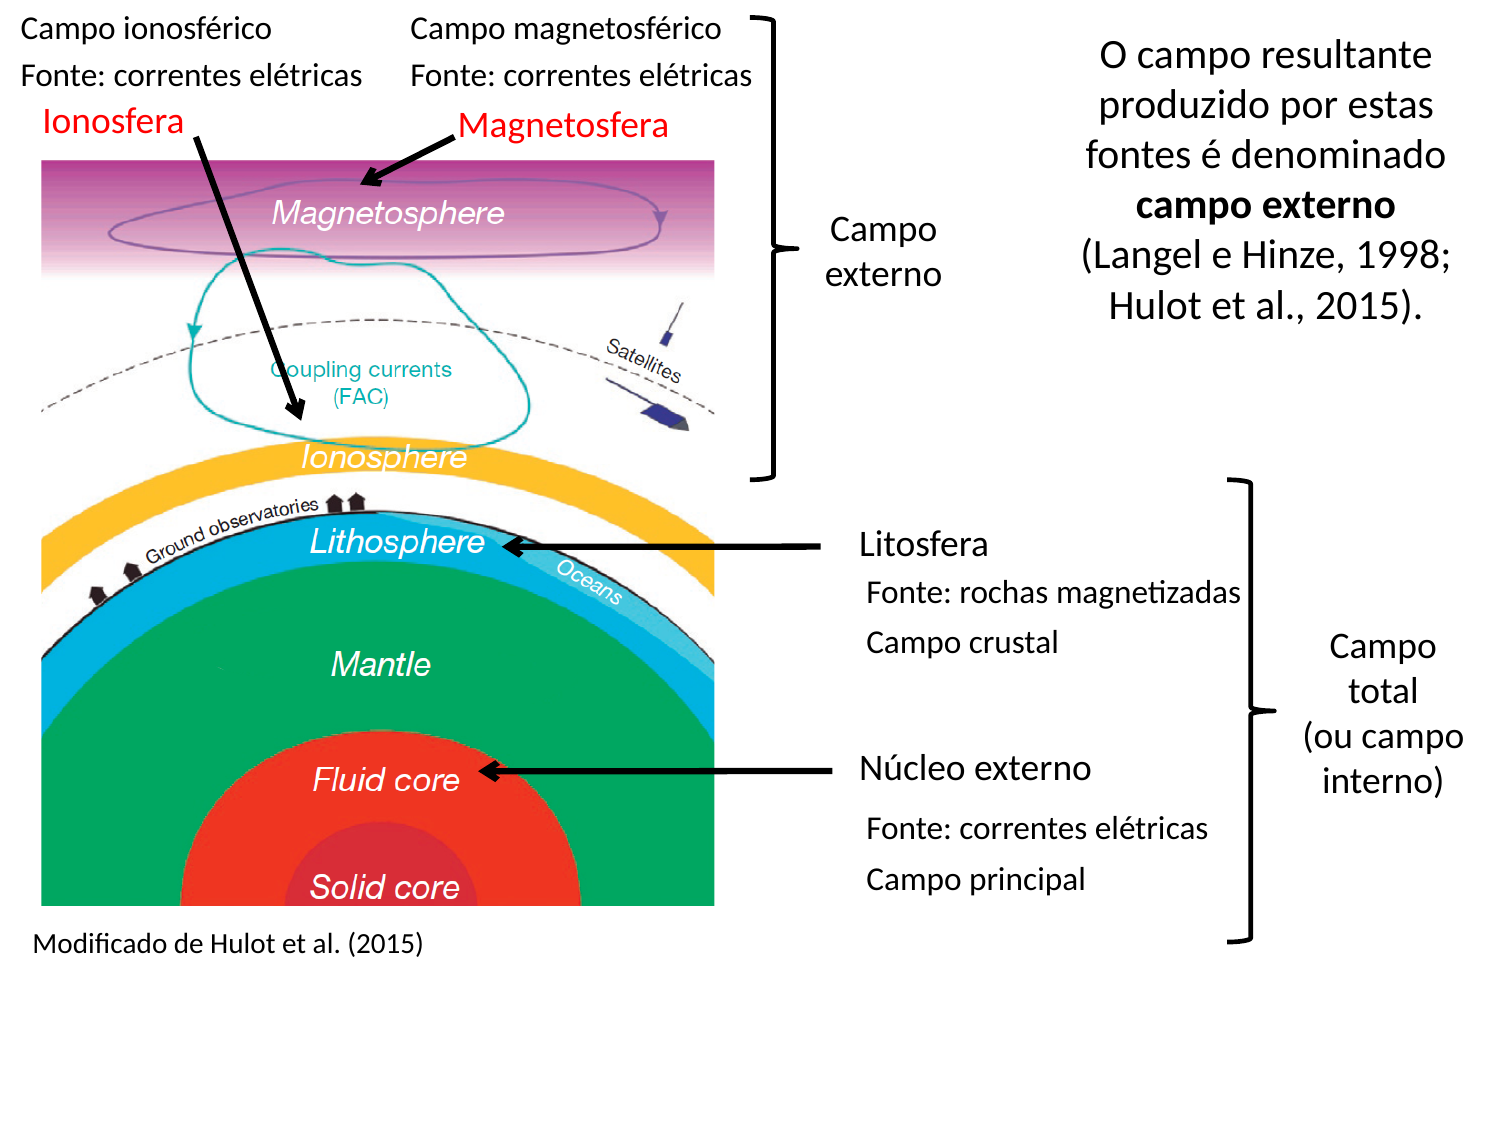

Campo magnetosférico
Campo ionosférico
O campo resultante produzido por estas fontes é denominado campo externo (Langel e Hinze, 1998; Hulot et al., 2015).
Fonte: correntes elétricas
Fonte: correntes elétricas
Ionosfera
Magnetosfera
Campo
externo
Litosfera
Fonte: rochas magnetizadas
Campo crustal
Campo total
(ou campo interno)
Núcleo externo
Fonte: correntes elétricas
Campo principal
Modificado de Hulot et al. (2015)